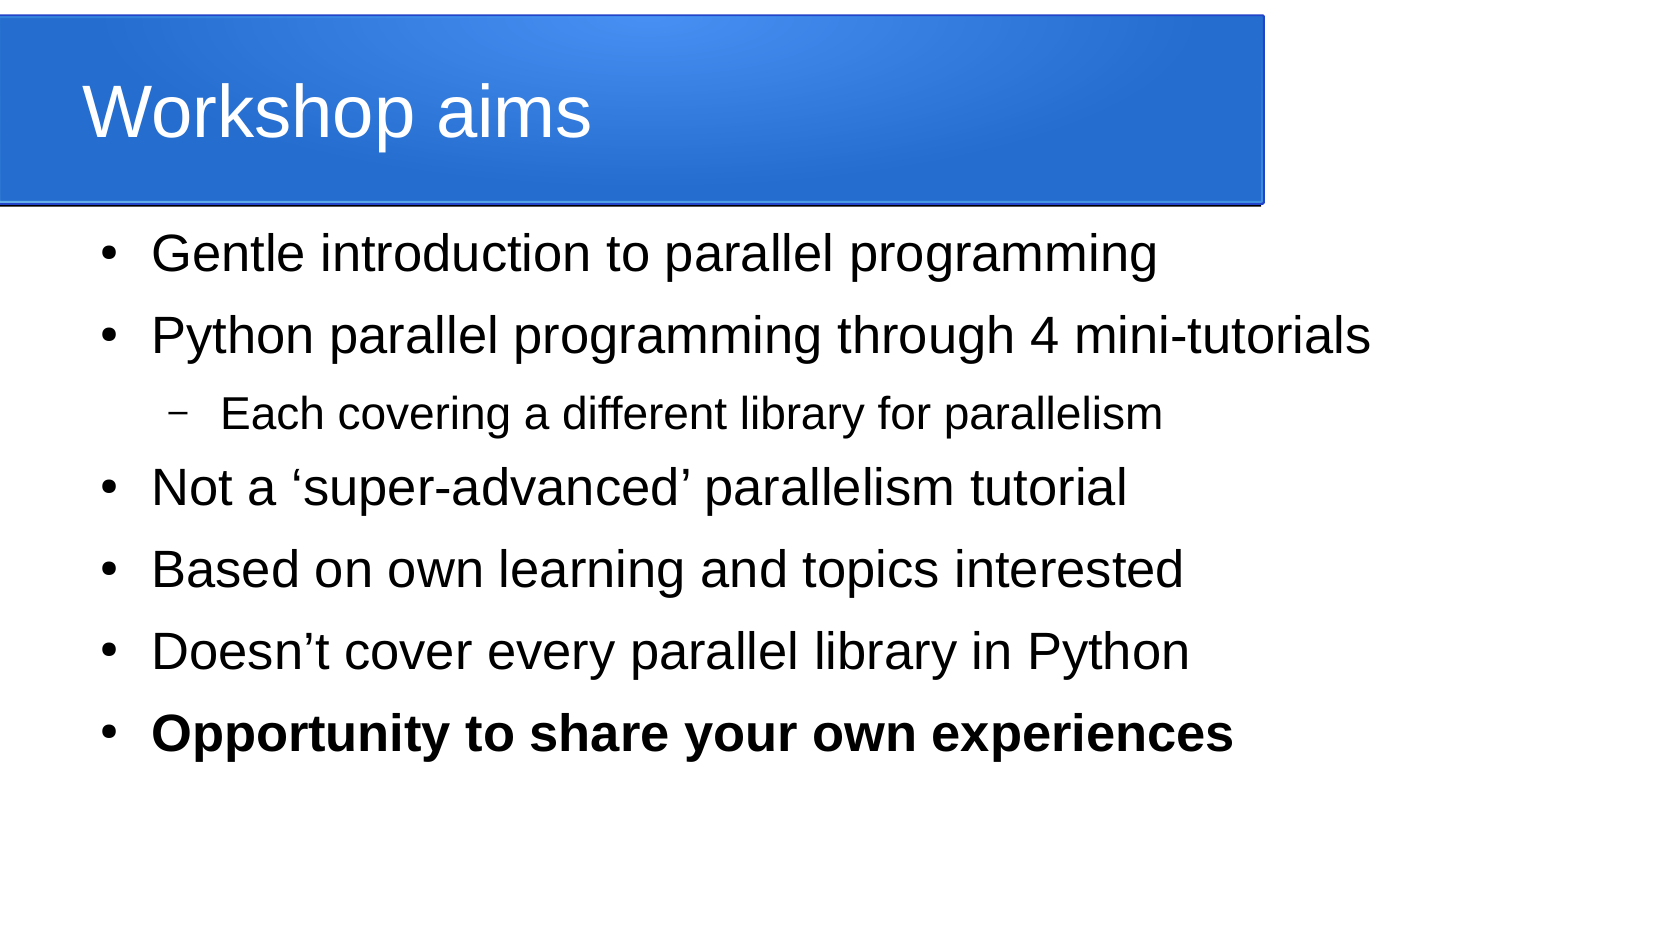

# Workshop aims
Gentle introduction to parallel programming
Python parallel programming through 4 mini-tutorials
Each covering a different library for parallelism
Not a ‘super-advanced’ parallelism tutorial
Based on own learning and topics interested
Doesn’t cover every parallel library in Python
Opportunity to share your own experiences